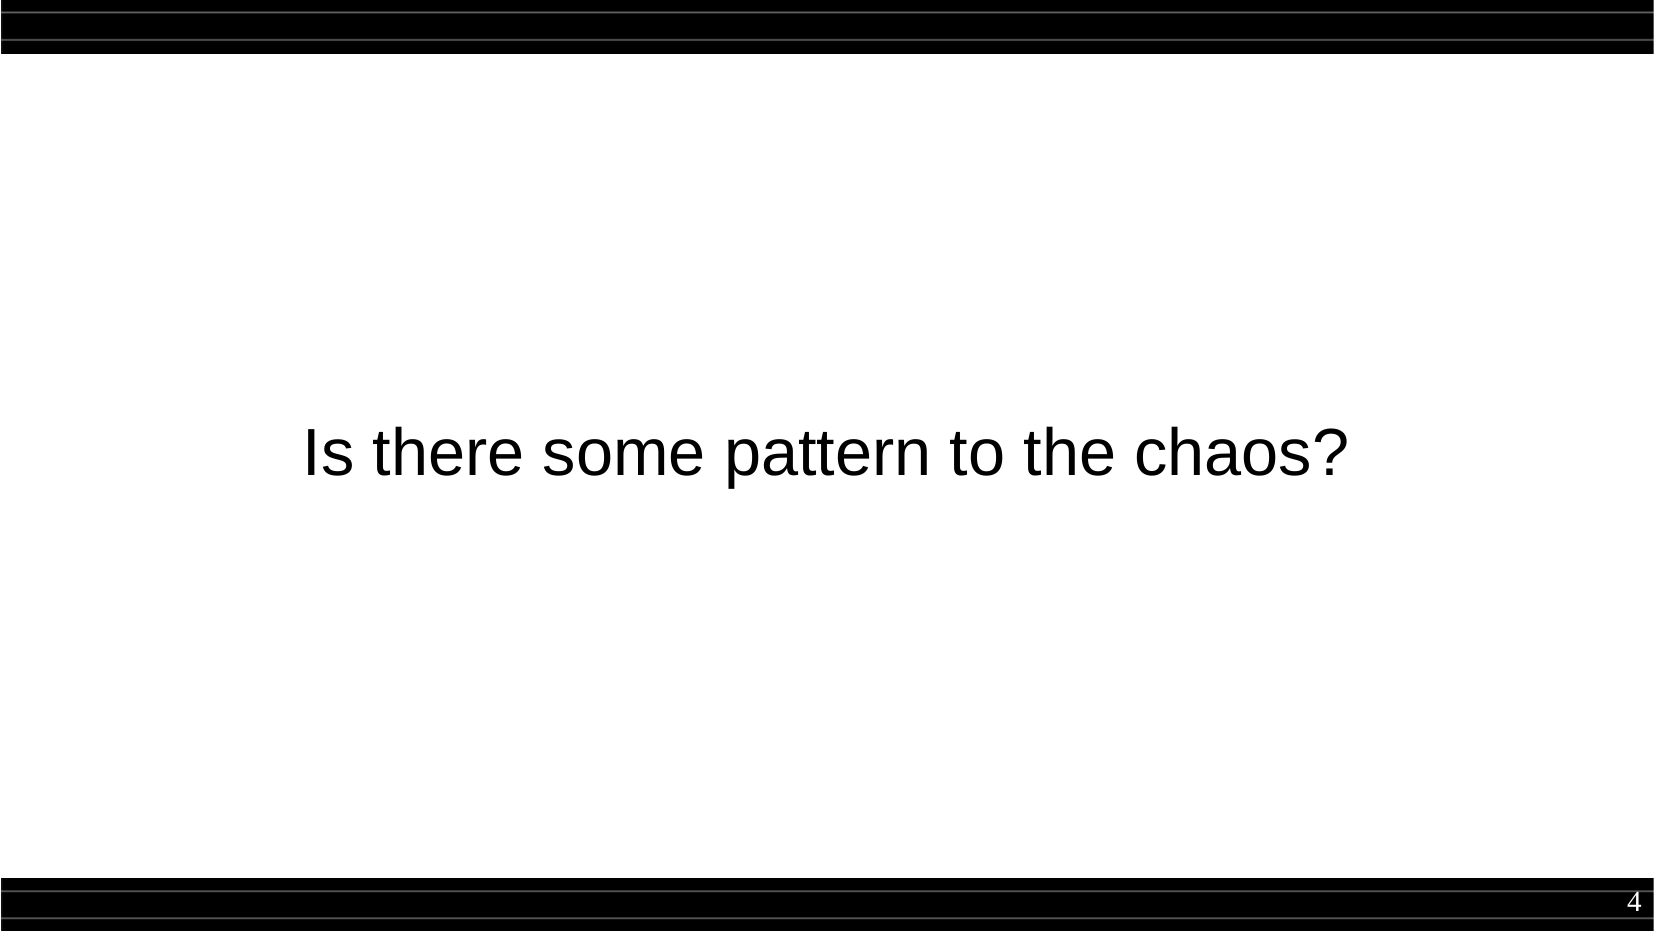

# Is there some pattern to the chaos?